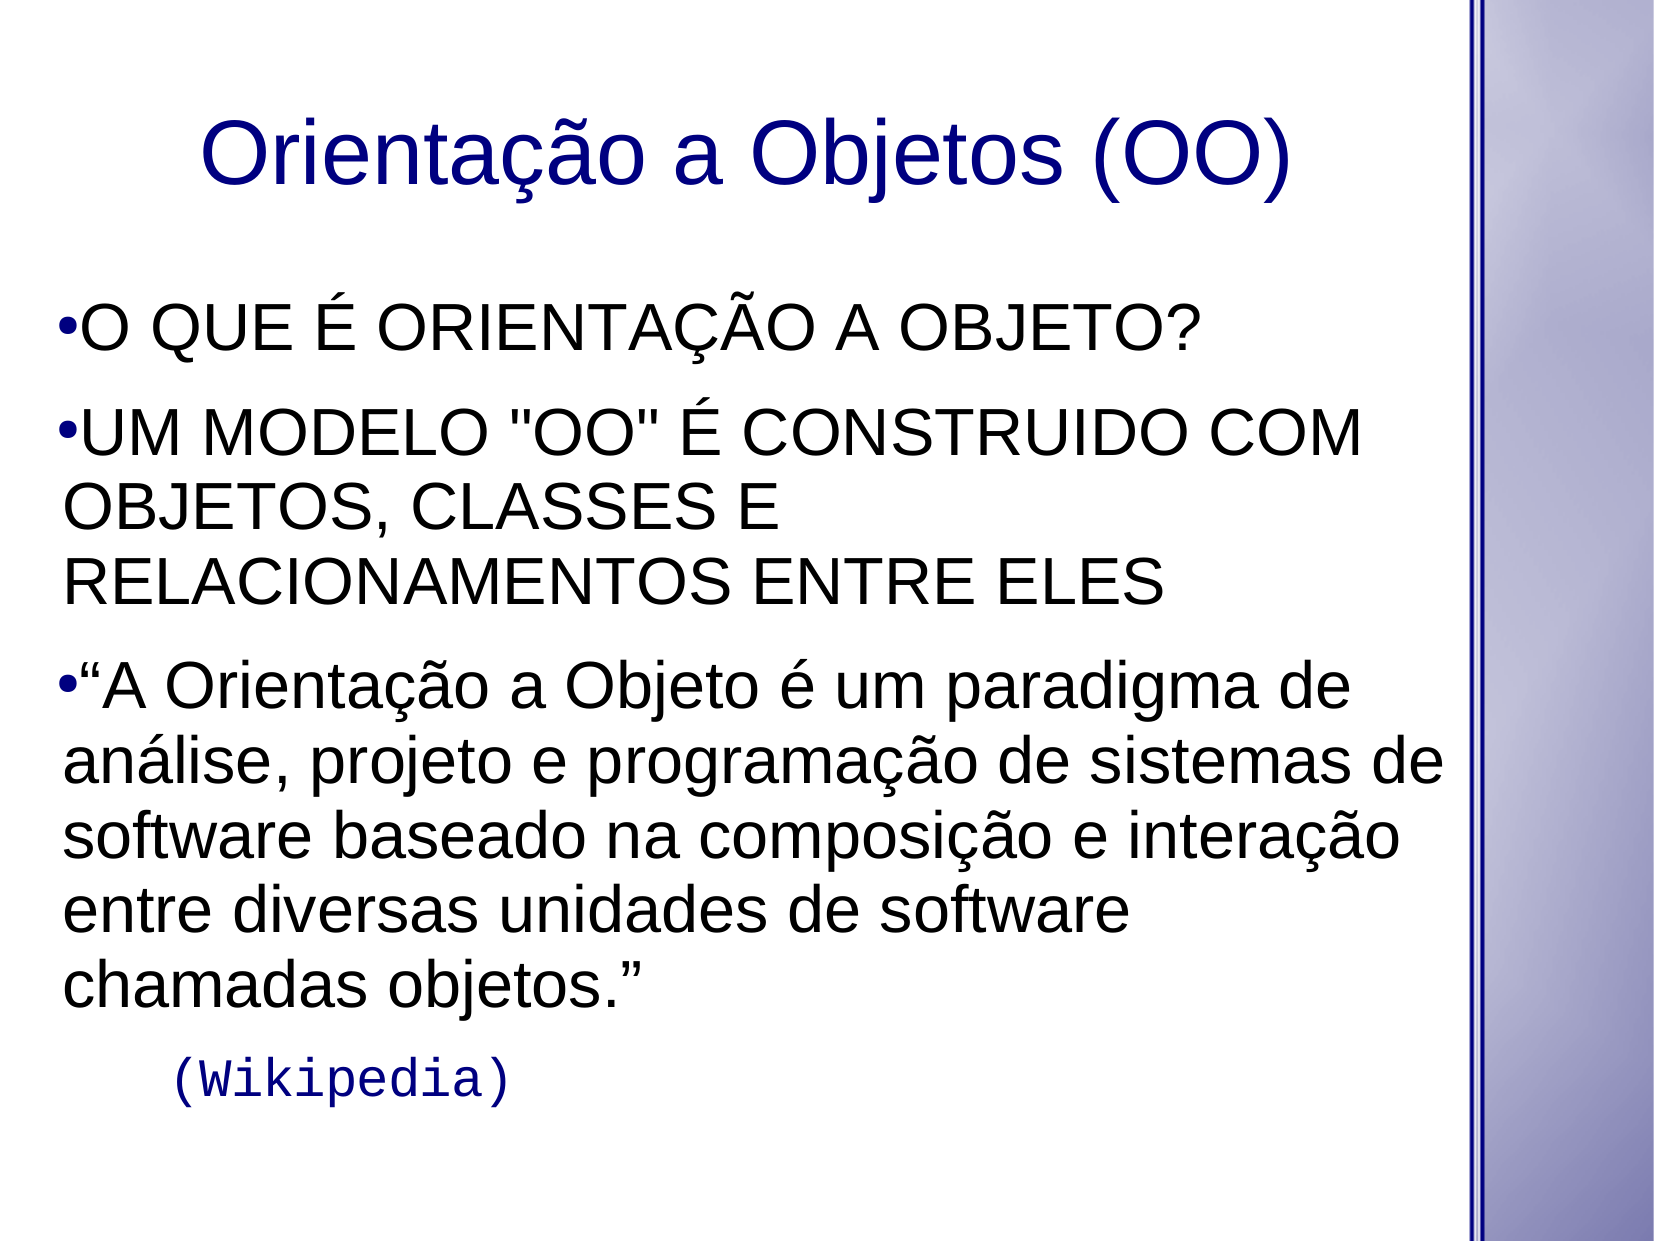

# Orientação a Objetos (OO)
O QUE É ORIENTAÇÃO A OBJETO?
UM MODELO "OO" É CONSTRUIDO COM OBJETOS, CLASSES E RELACIONAMENTOS ENTRE ELES
“A Orientação a Objeto é um paradigma de análise, projeto e programação de sistemas de software baseado na composição e interação entre diversas unidades de software chamadas objetos.”
(Wikipedia)